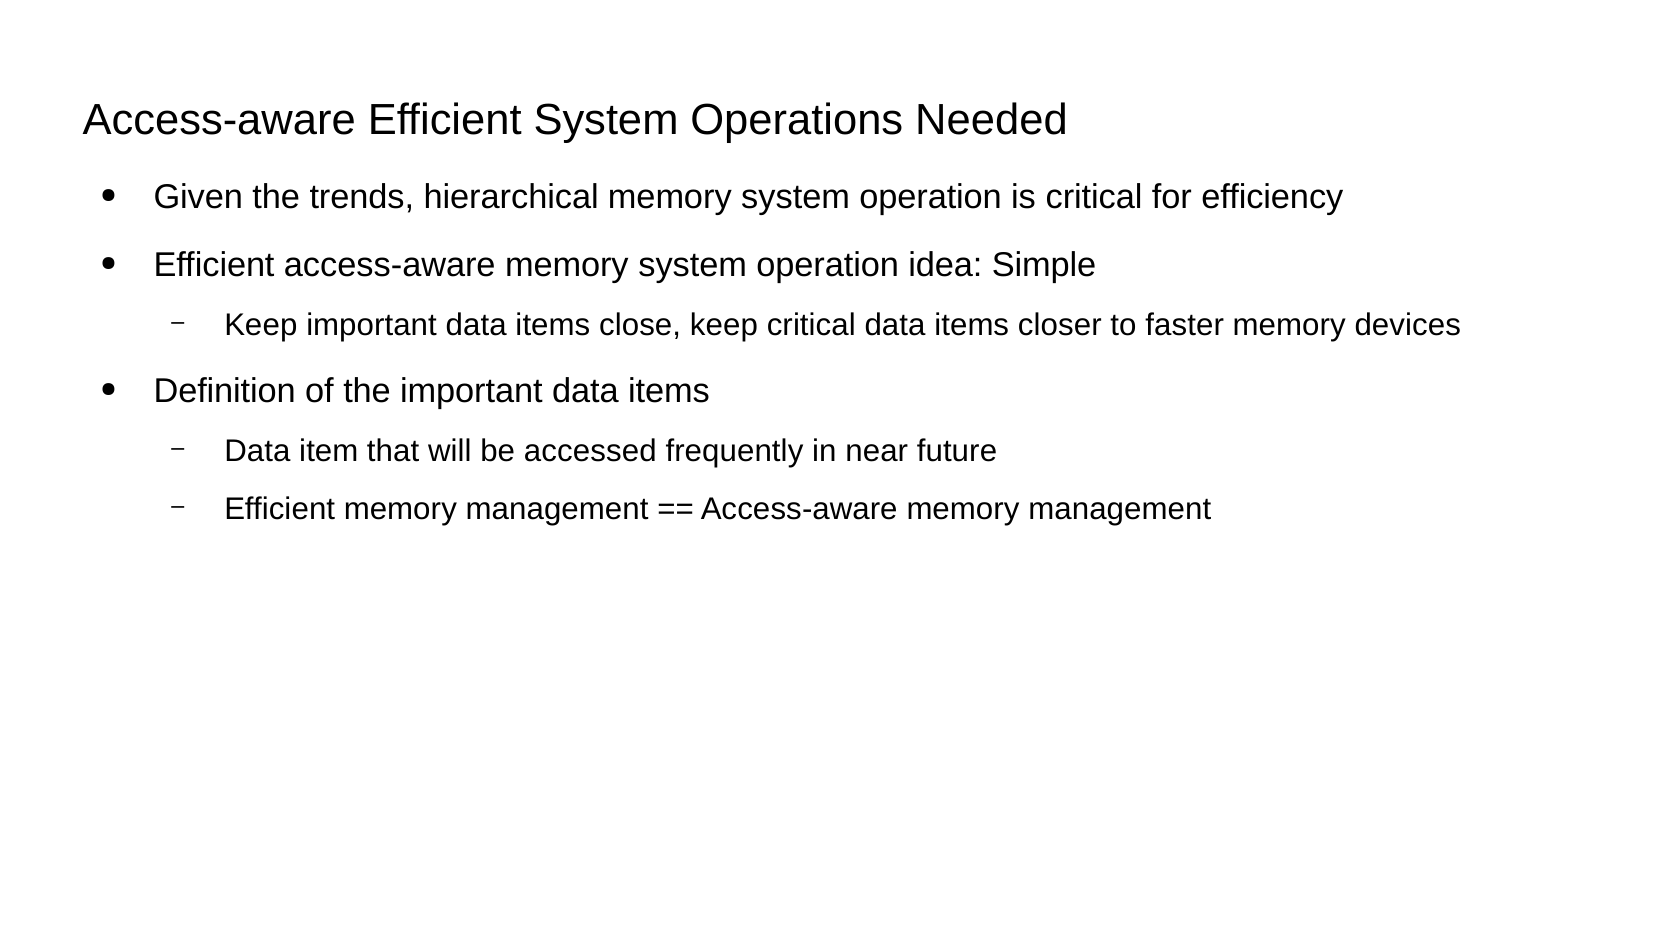

# Access-aware Efficient System Operations Needed
Given the trends, hierarchical memory system operation is critical for efficiency
Efficient access-aware memory system operation idea: Simple
Keep important data items close, keep critical data items closer to faster memory devices
Definition of the important data items
Data item that will be accessed frequently in near future
Efficient memory management == Access-aware memory management